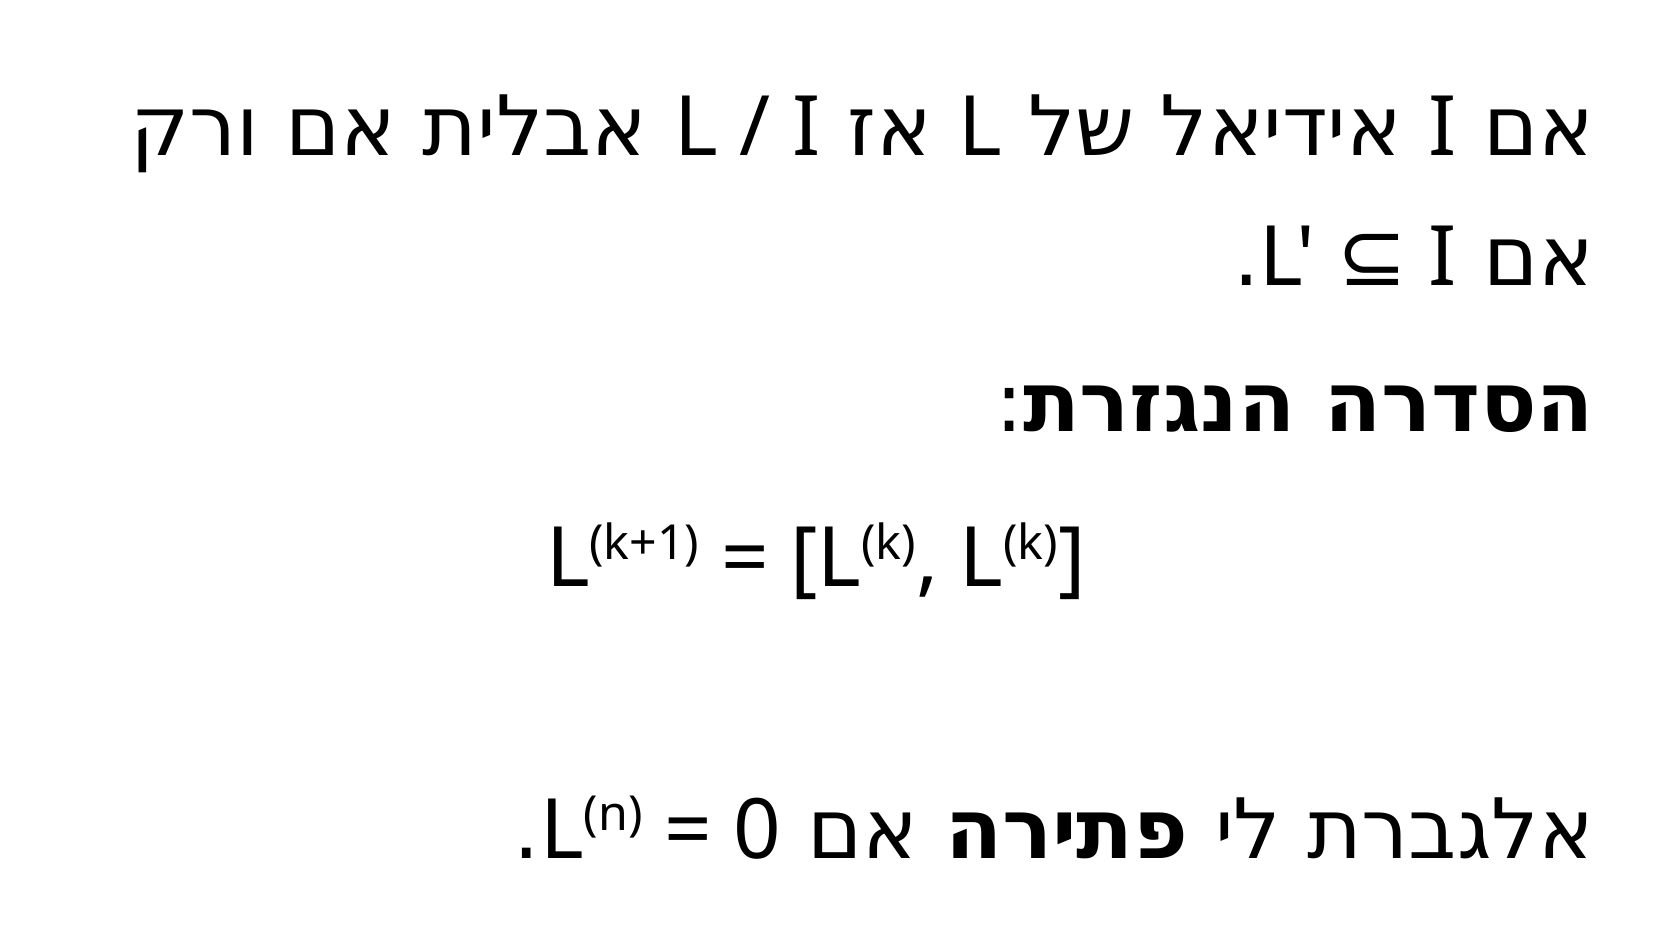

# אם I אידיאל של L אז L / I אבלית אם ורק אם L' ⊆ I.
הסדרה הנגזרת:
L(k+1) = [L(k), L(k)]
אלגברת לי פתירה אם L(n) = 0.